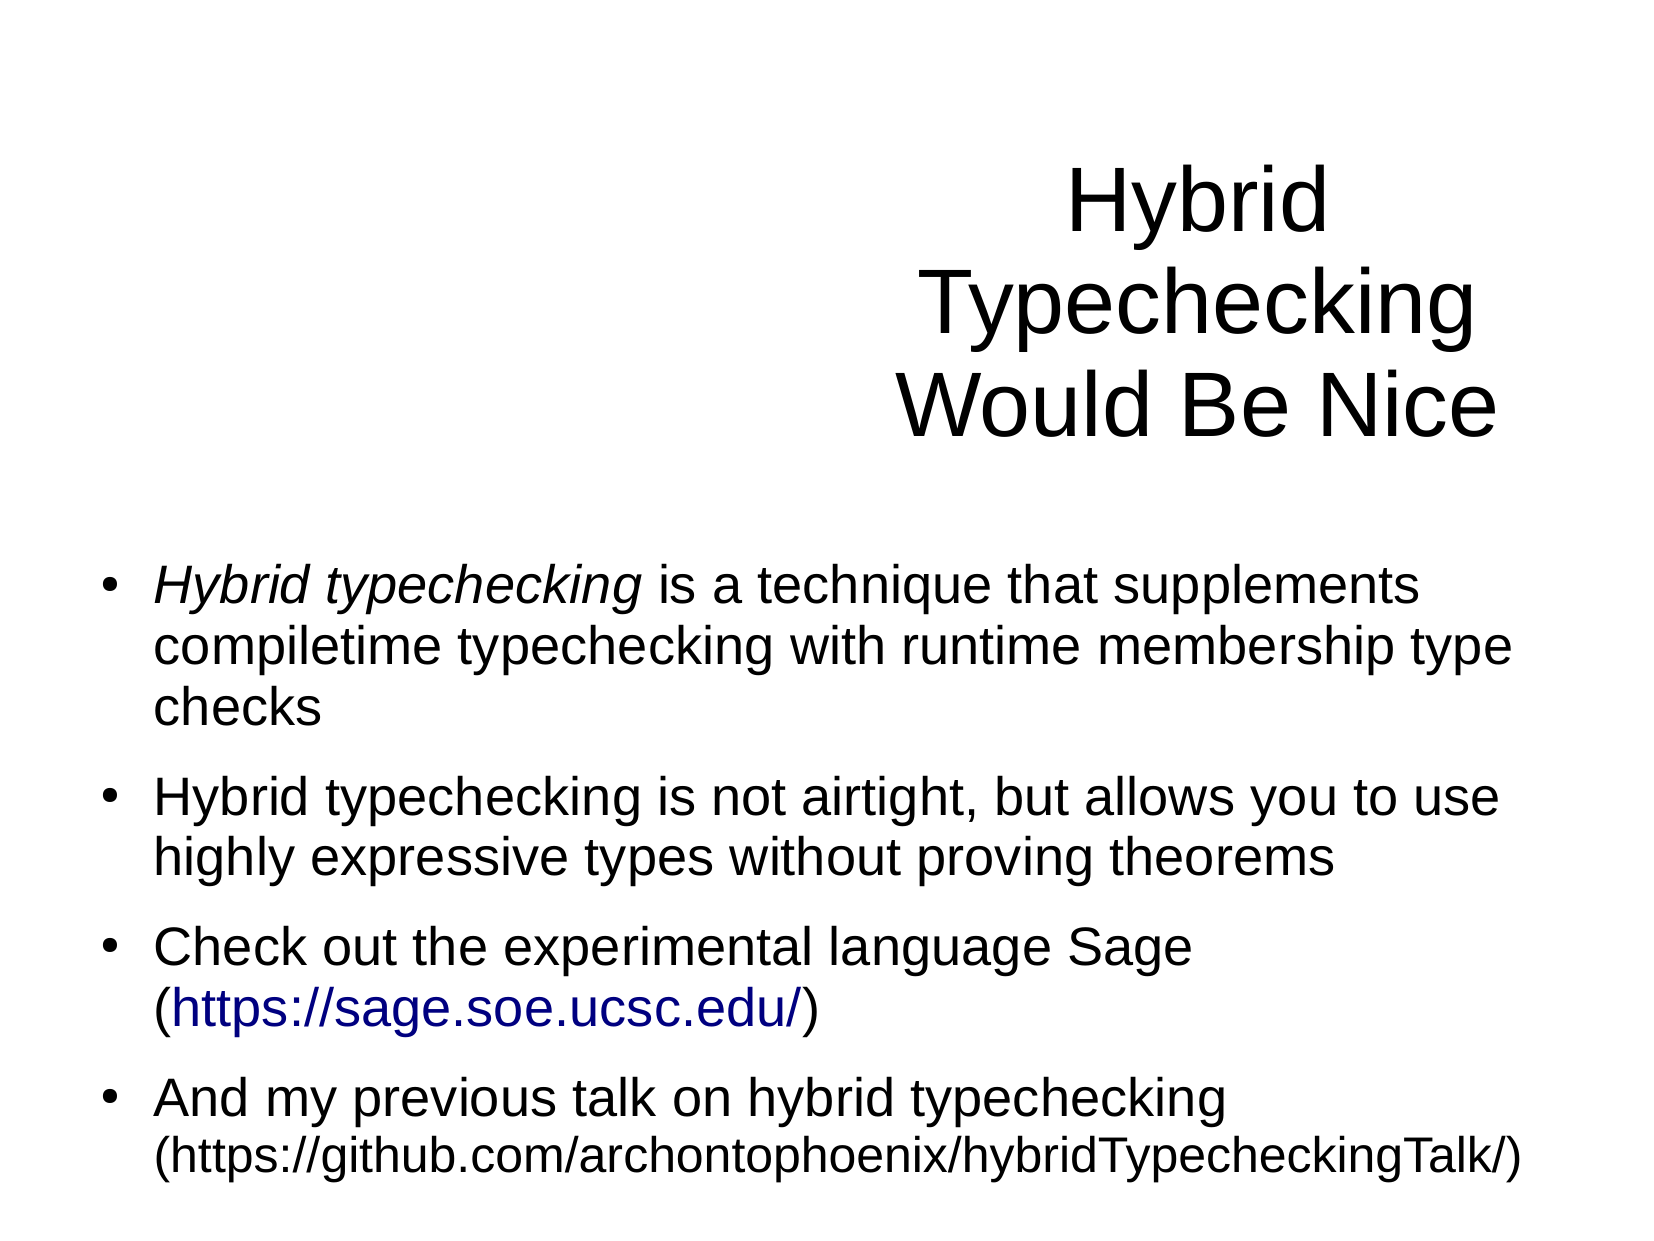

# Hybrid Typechecking Would Be Nice
Hybrid typechecking is a technique that supplements compiletime typechecking with runtime membership type checks
Hybrid typechecking is not airtight, but allows you to use highly expressive types without proving theorems
Check out the experimental language Sage
(https://sage.soe.ucsc.edu/)
And my previous talk on hybrid typechecking (https://github.com/archontophoenix/hybridTypecheckingTalk/)